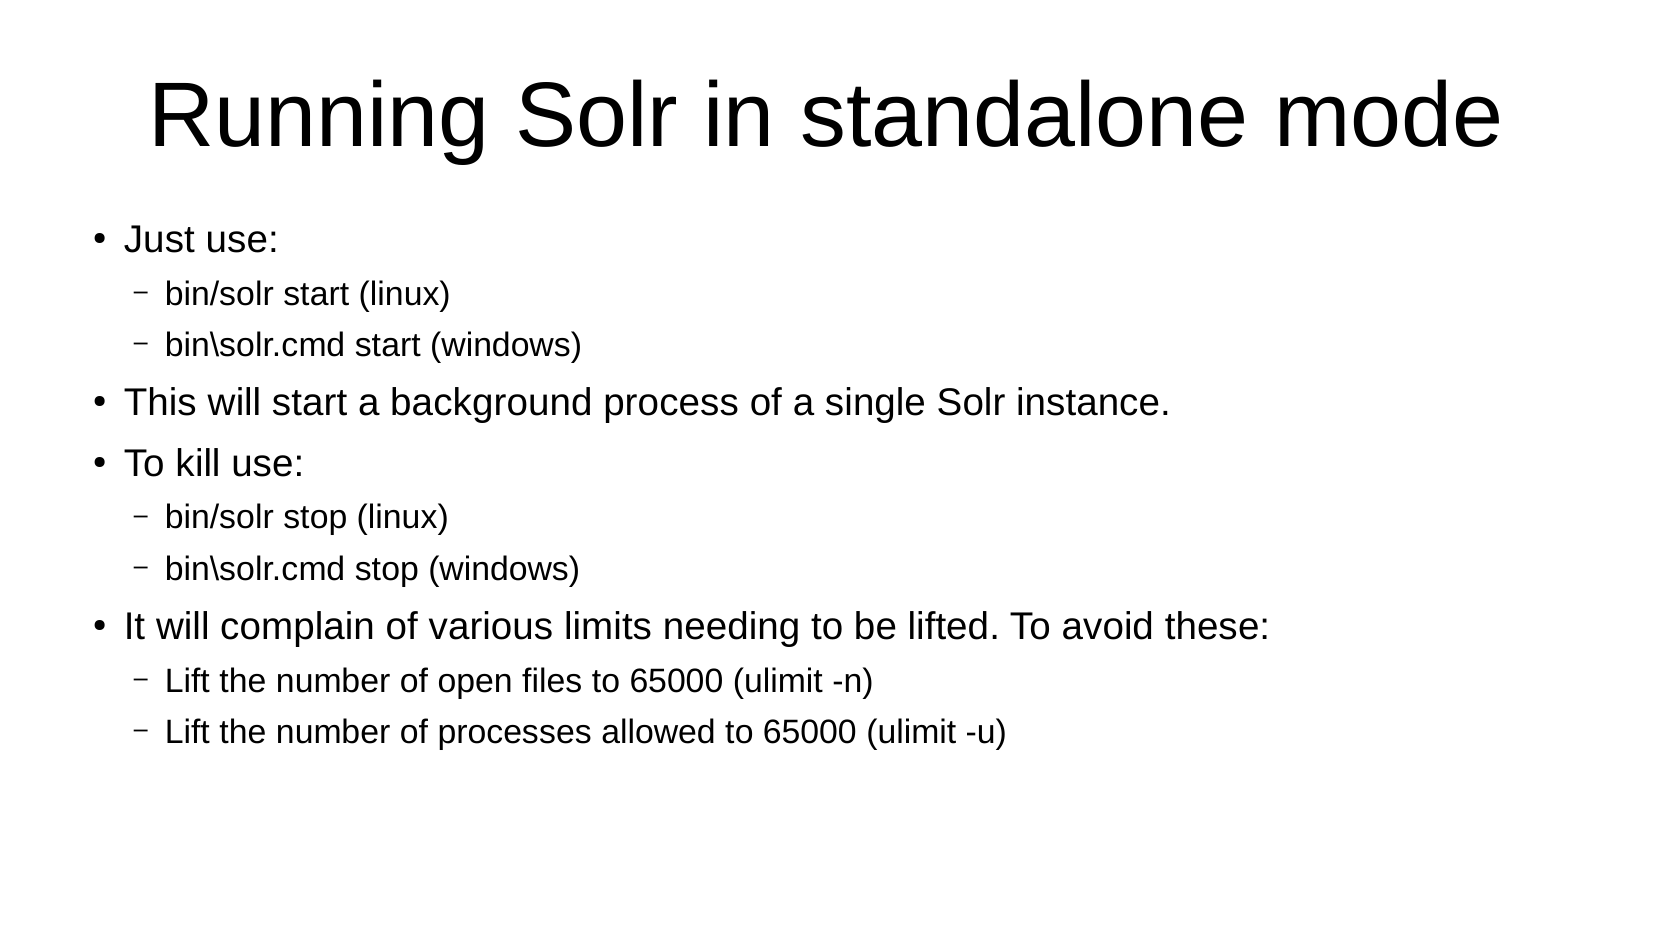

# Running Solr in standalone mode
Just use:
bin/solr start (linux)
bin\solr.cmd start (windows)
This will start a background process of a single Solr instance.
To kill use:
bin/solr stop (linux)
bin\solr.cmd stop (windows)
It will complain of various limits needing to be lifted. To avoid these:
Lift the number of open files to 65000 (ulimit -n)
Lift the number of processes allowed to 65000 (ulimit -u)